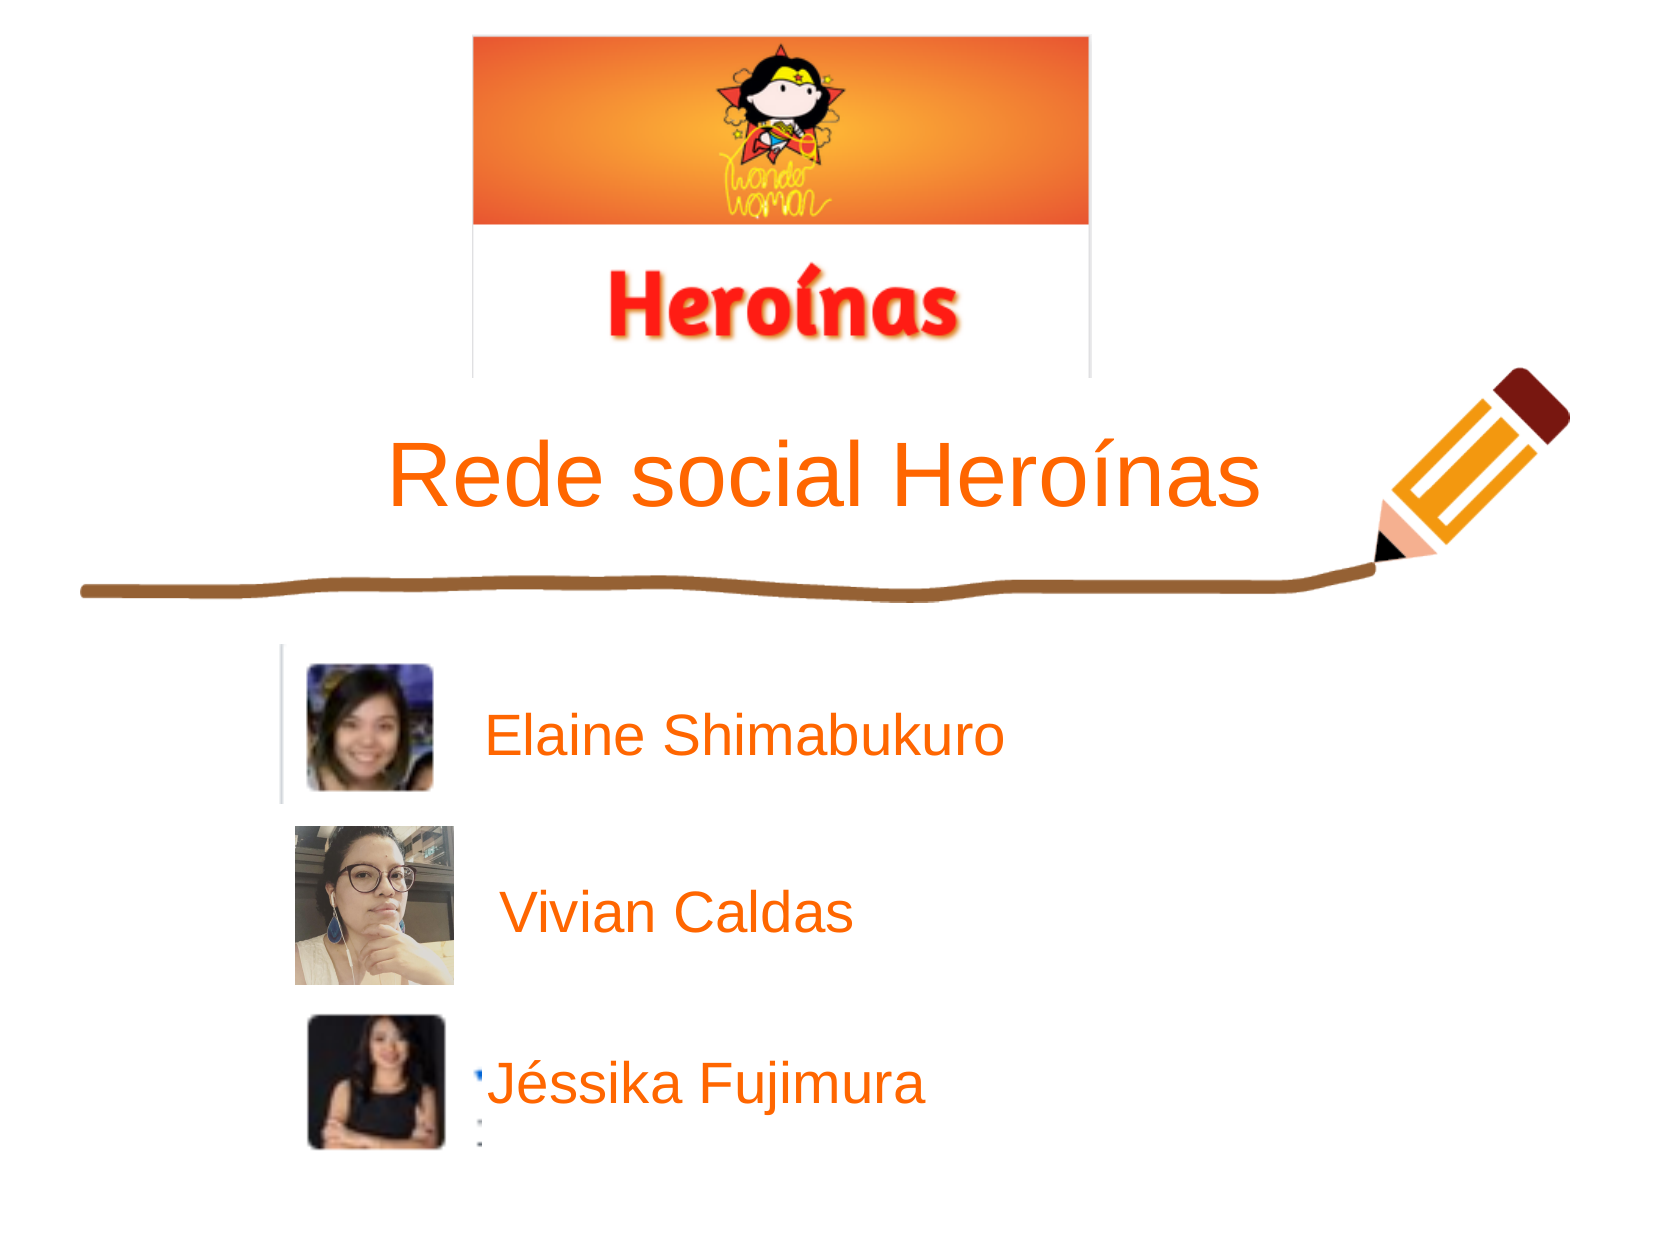

# Rede social Heroínas
Elaine Shimabukuro
Vivian Caldas
Jéssika Fujimura